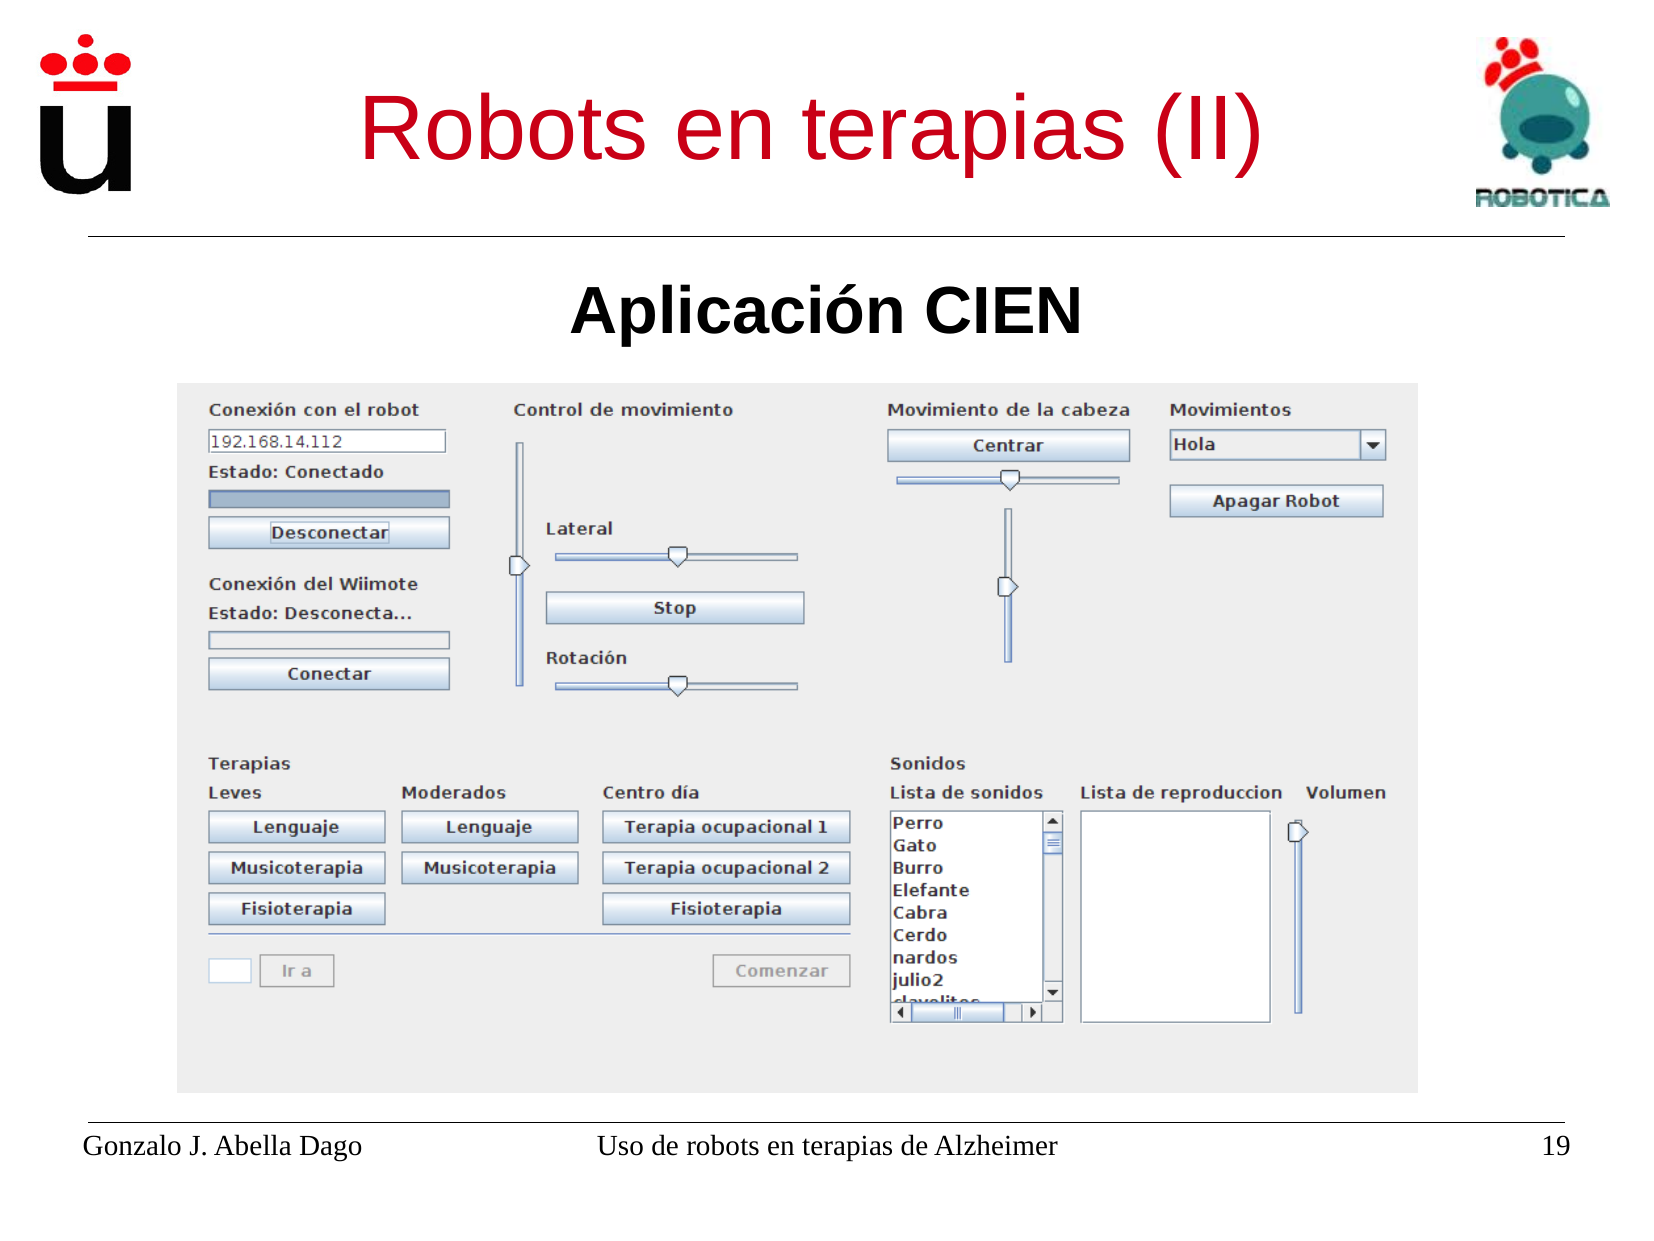

# Robots en terapias (II)
Aplicación CIEN
19